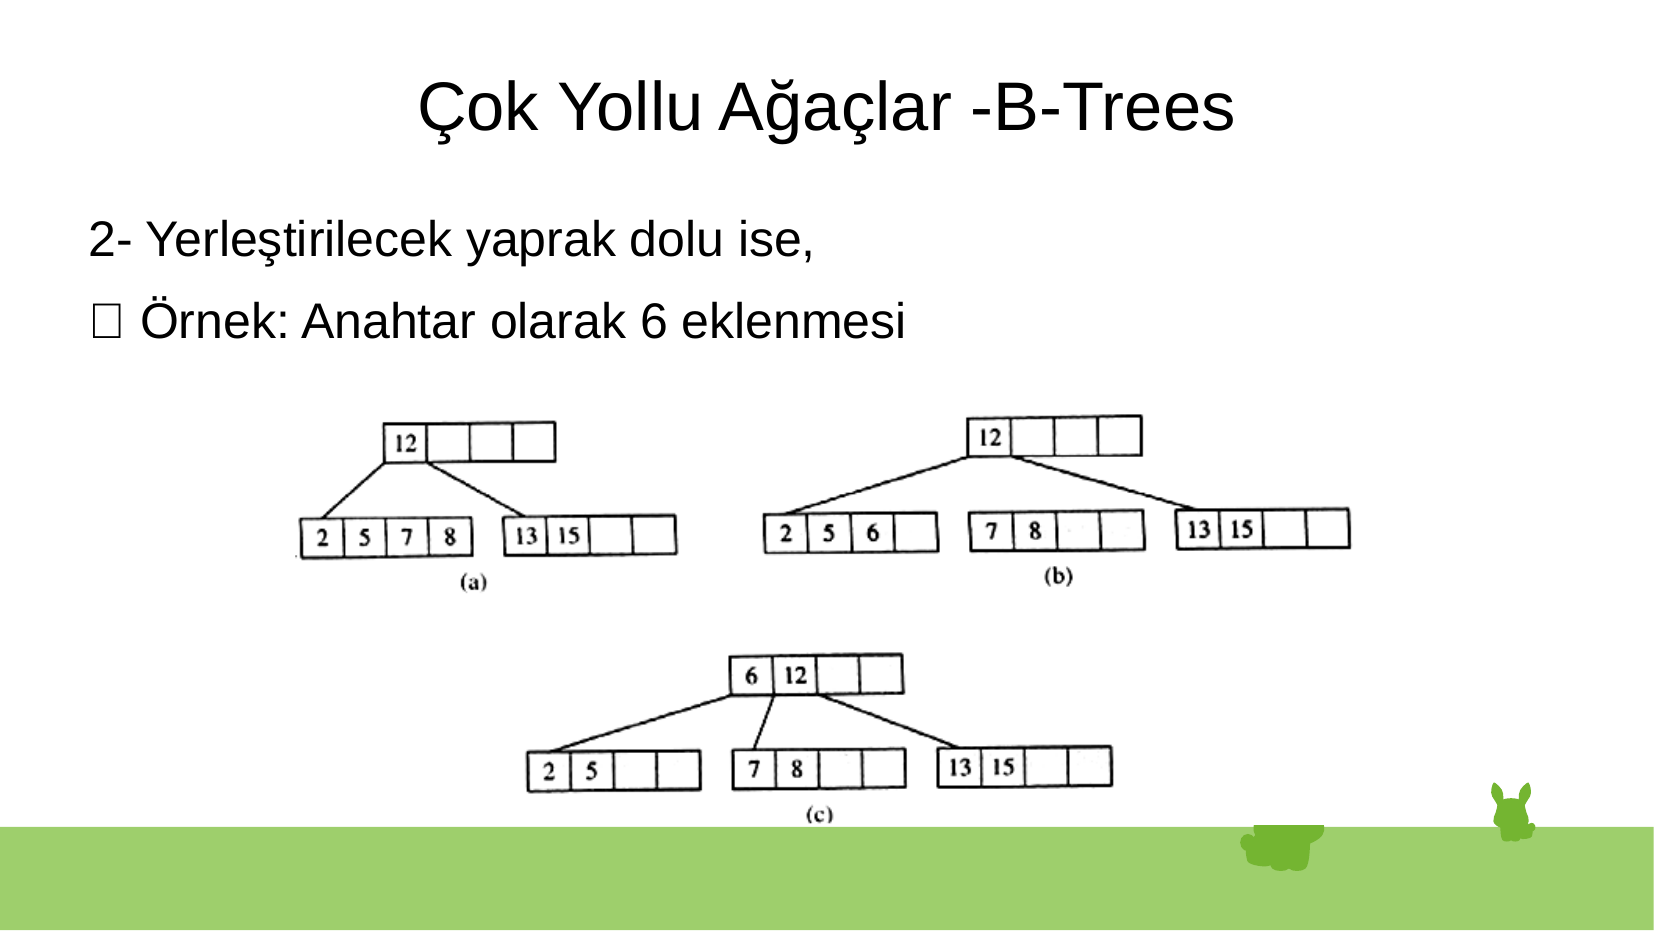

# Çok Yollu Ağaçlar -B-Trees
2- Yerleştirilecek yaprak dolu ise,
 Örnek: Anahtar olarak 6 eklenmesi